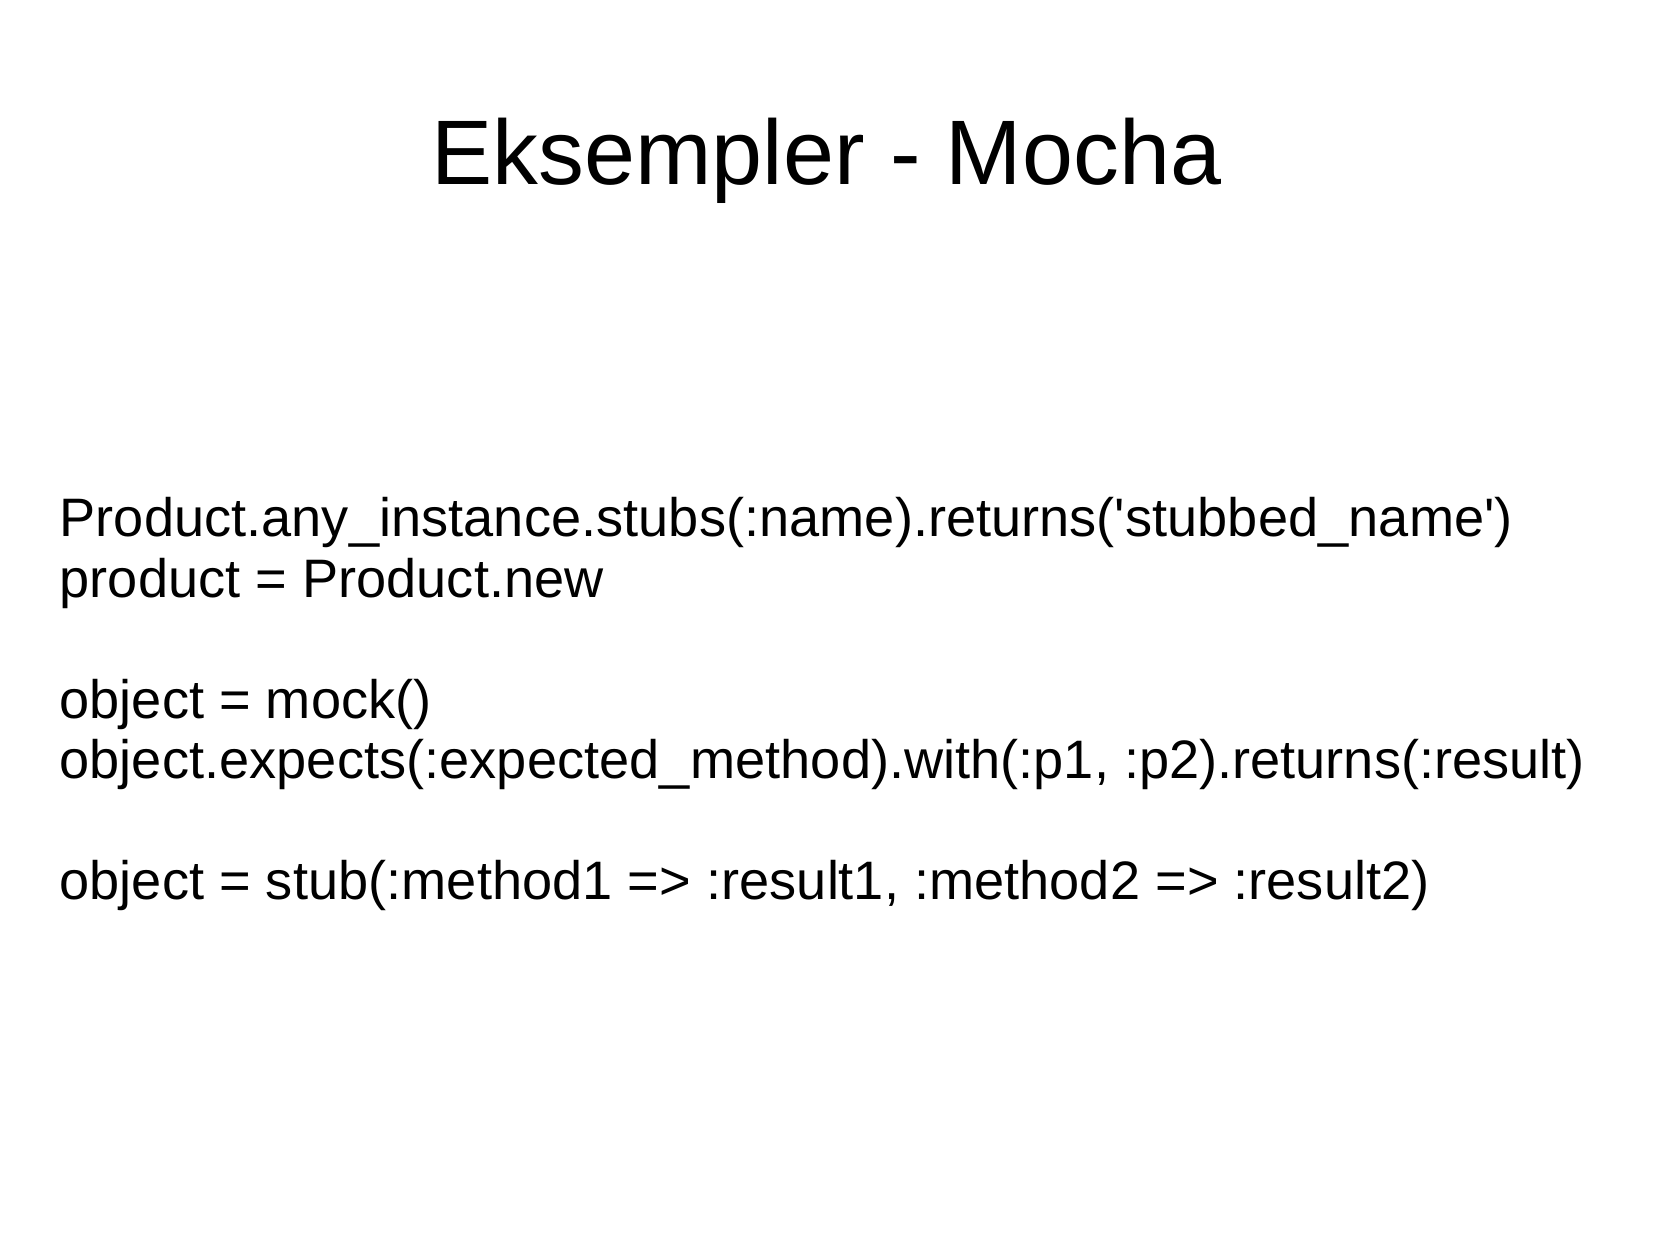

# Eksempler - Mocha
 Product.any_instance.stubs(:name).returns('stubbed_name')
 product = Product.new
 object = mock()
 object.expects(:expected_method).with(:p1, :p2).returns(:result)
 object = stub(:method1 => :result1, :method2 => :result2)